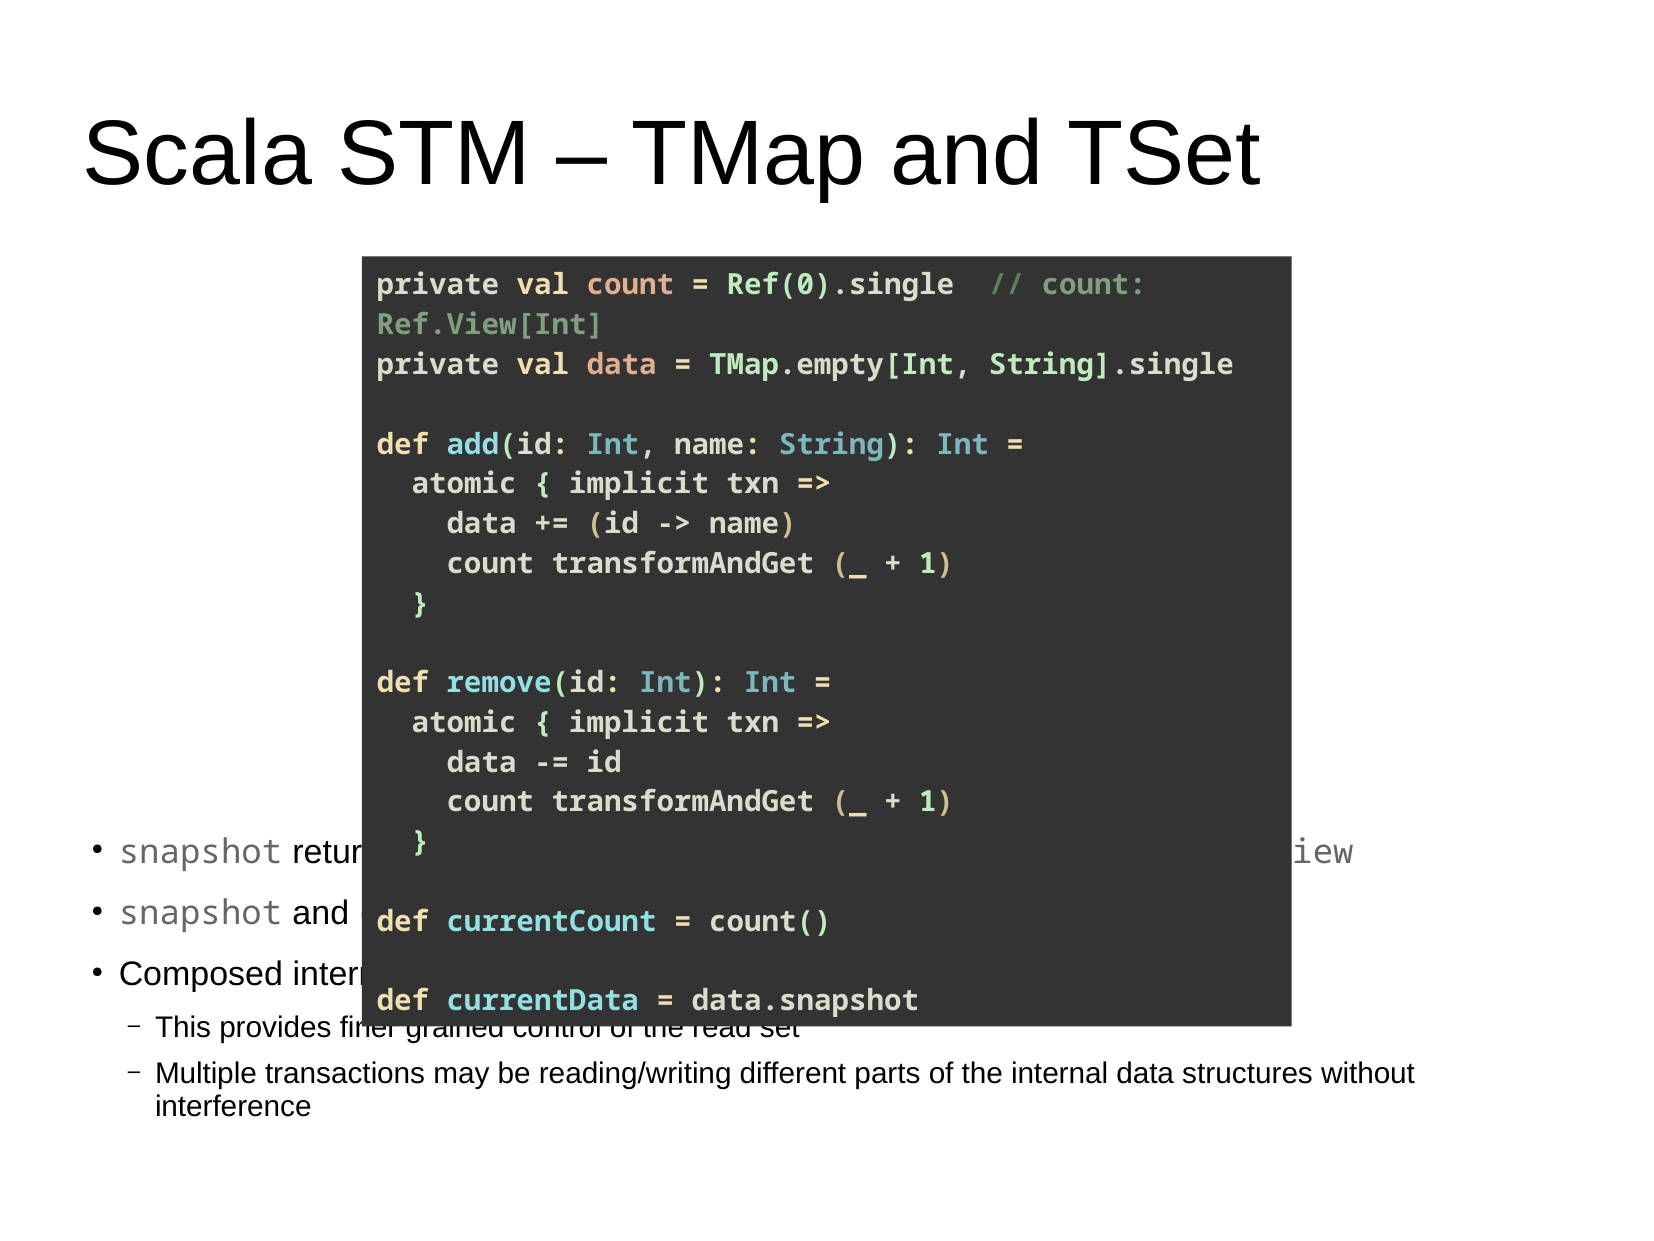

# Scala STM – TMap and TSet
private val count = Ref(0).single // count: Ref.View[Int]
private val data = TMap.empty[Int, String].single
def add(id: Int, name: String): Int =
 atomic { implicit txn =>
 data += (id -> name)
 count transformAndGet (_ + 1)
 }
def remove(id: Int): Int =
 atomic { implicit txn =>
 data -= id
 count transformAndGet (_ + 1)
 }
def currentCount = count()
def currentData = data.snapshot
snapshot returns an immutable Map or Set, clone returns a new mutable View
snapshot and clone are O(1)
Composed internally of mutable hash tries of Refs
This provides finer grained control of the read set
Multiple transactions may be reading/writing different parts of the internal data structures without interference